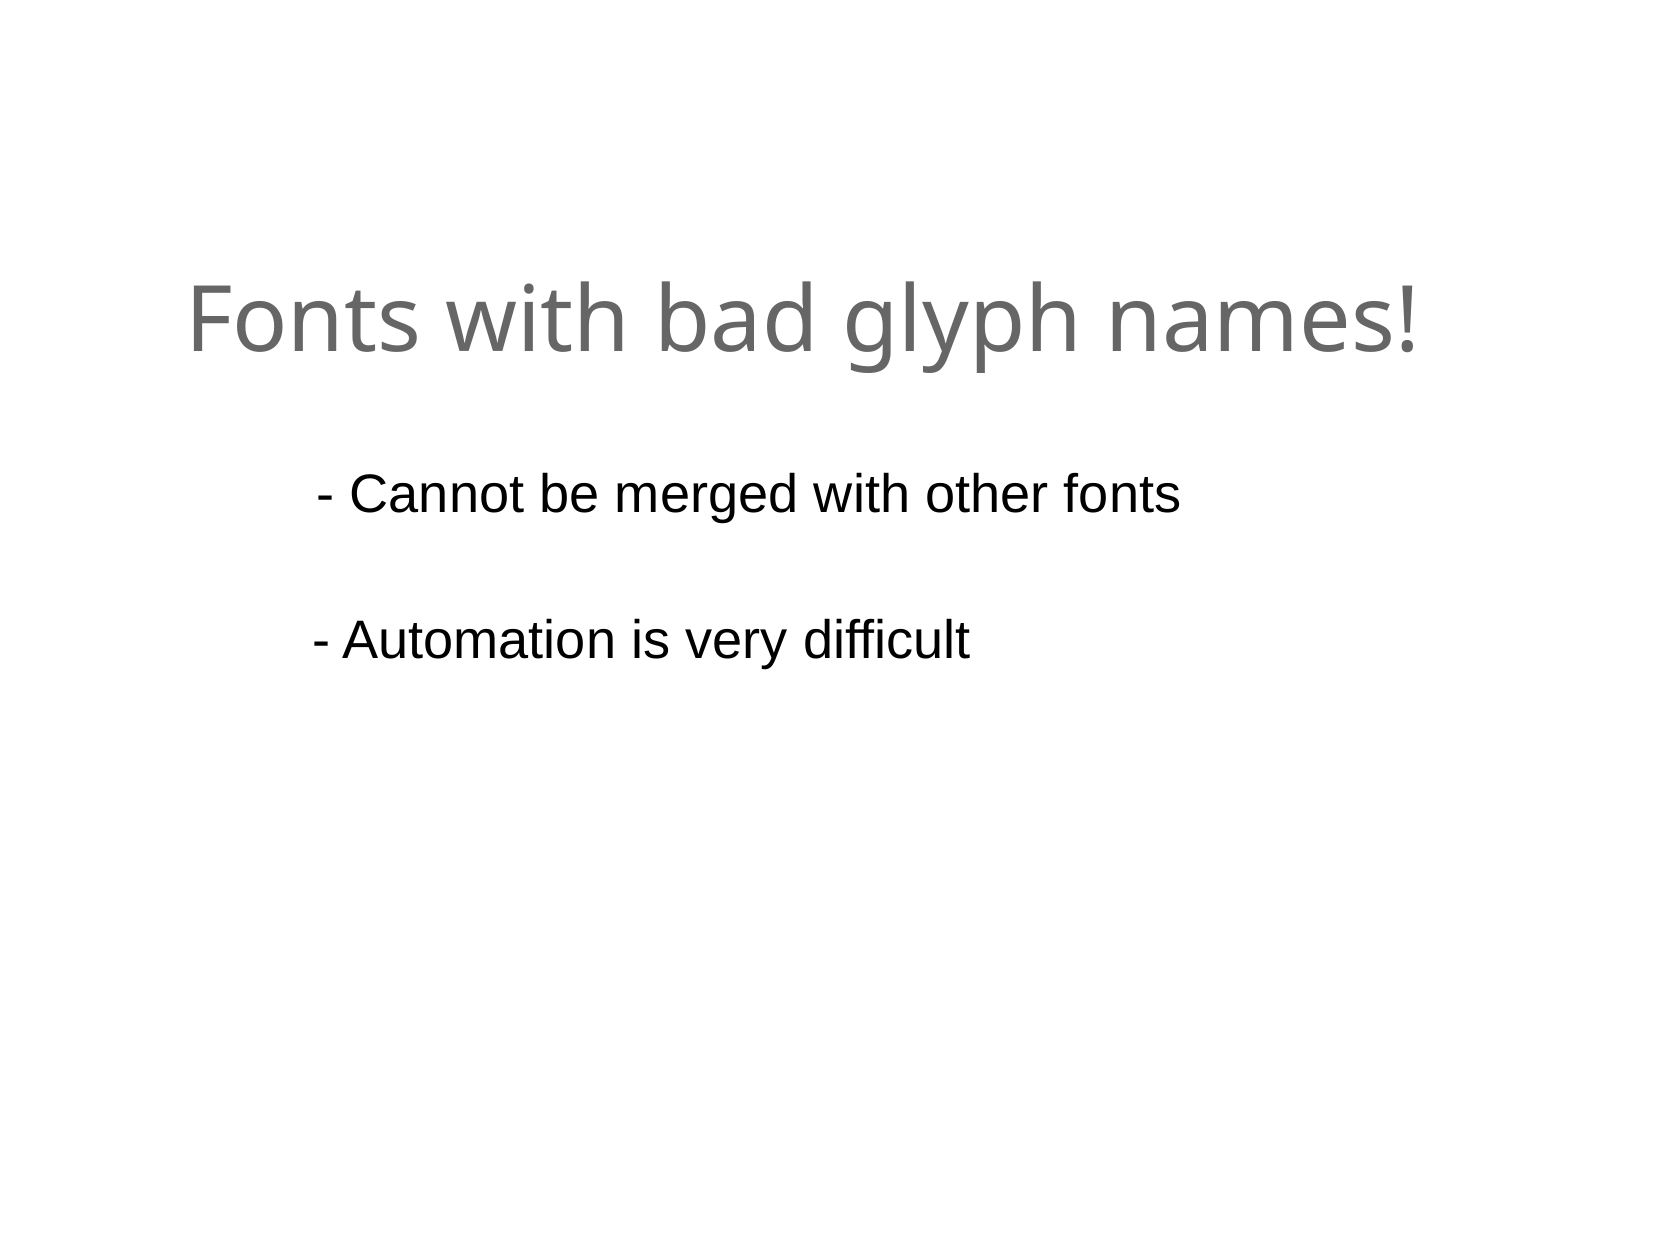

# Fonts with bad glyph names!
- Cannot be merged with other fonts
- Automation is very difficult